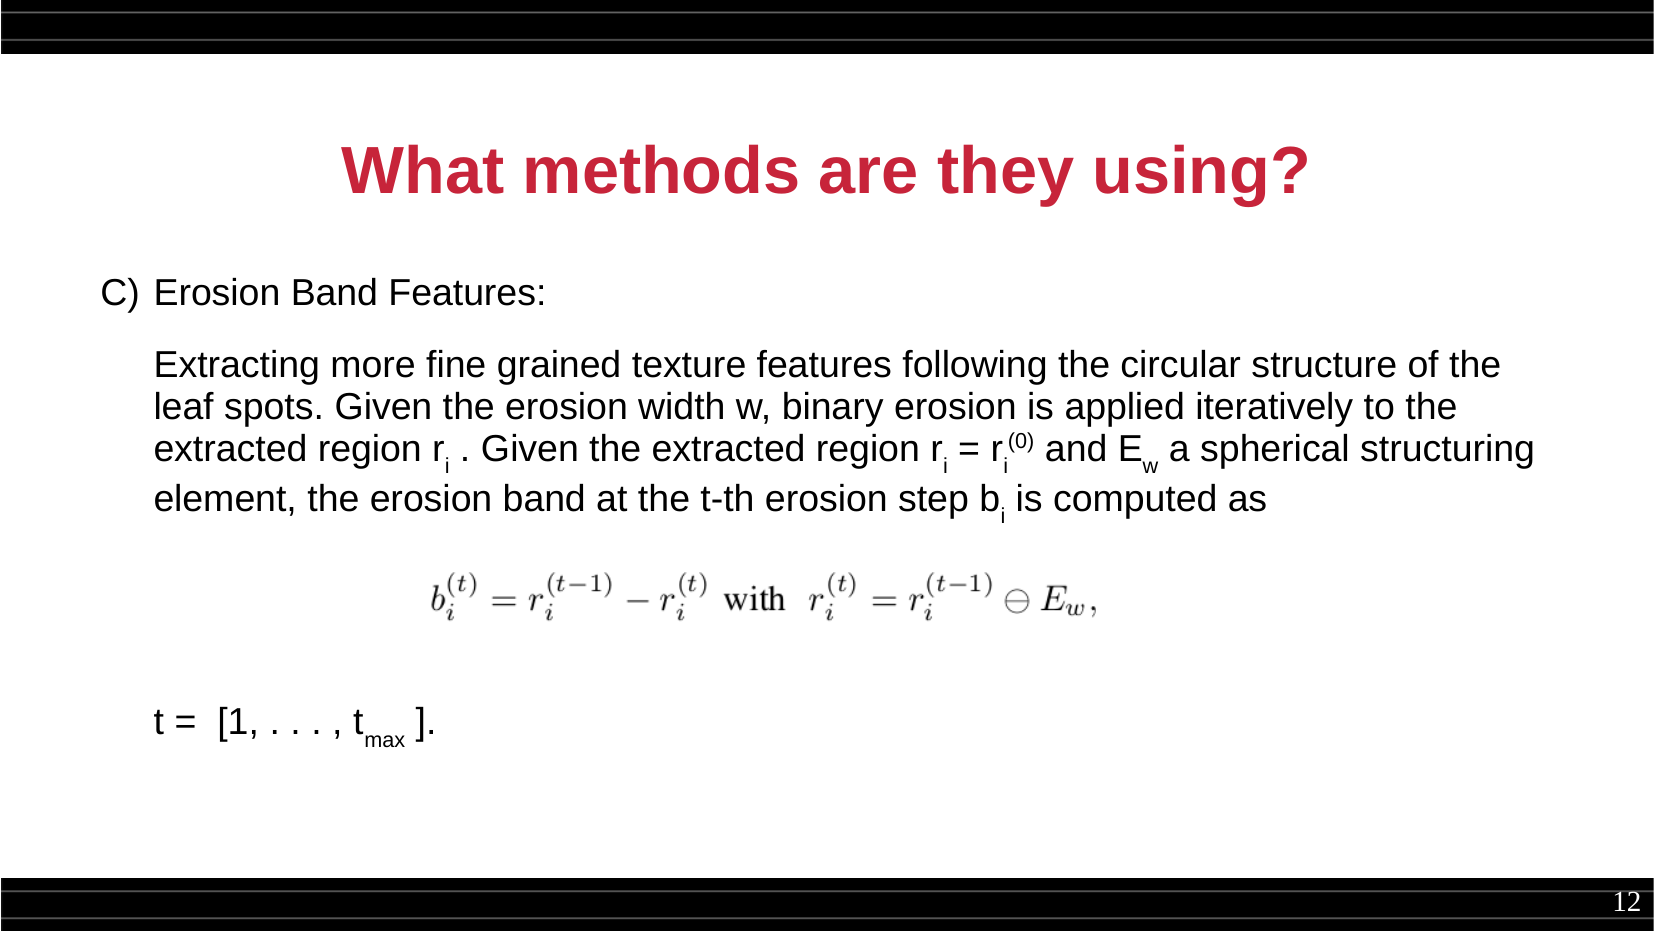

# What methods are they using?
Erosion Band Features:
Extracting more fine grained texture features following the circular structure of the leaf spots. Given the erosion width w, binary erosion is applied iteratively to the extracted region ri . Given the extracted region ri = ri(0) and Ew a spherical structuring element, the erosion band at the t-th erosion step bi is computed as
t = [1, . . . , tmax ].